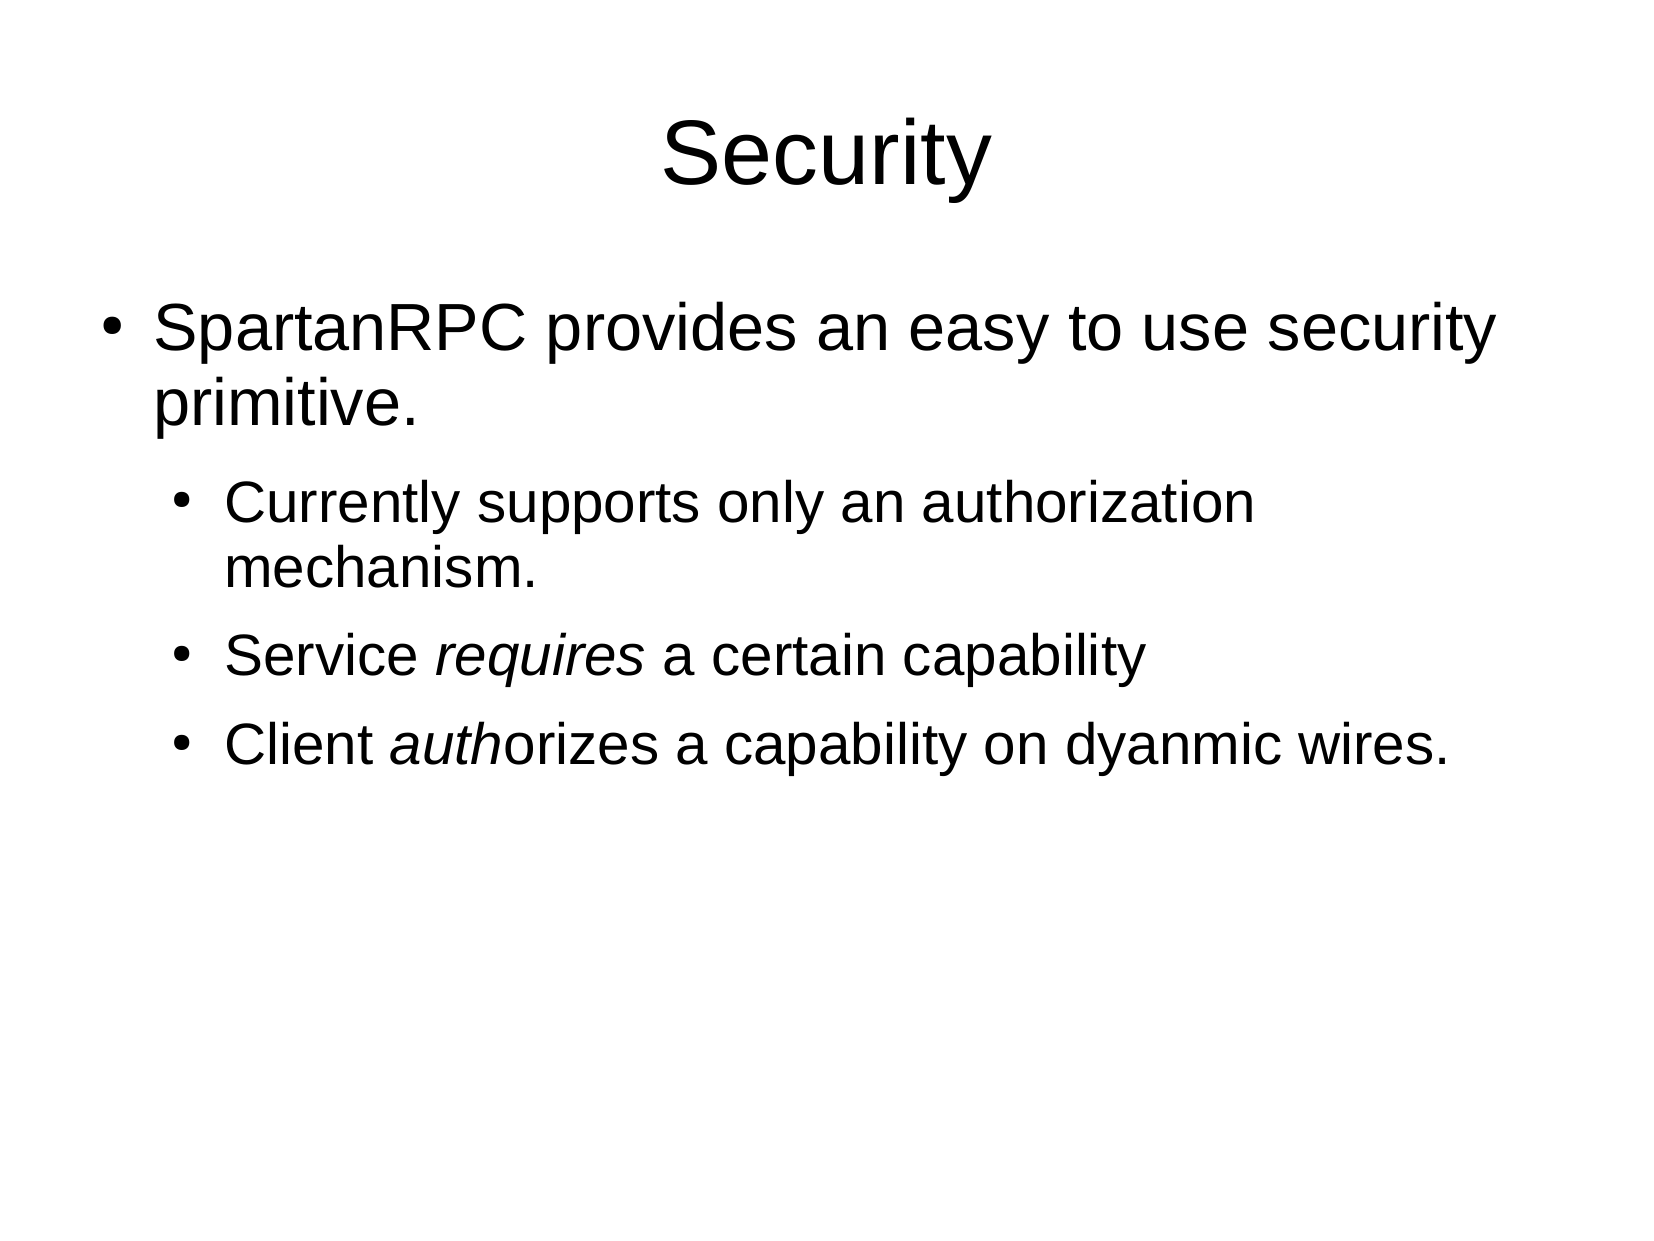

# Security
SpartanRPC provides an easy to use security primitive.
Currently supports only an authorization mechanism.
Service requires a certain capability
Client authorizes a capability on dyanmic wires.